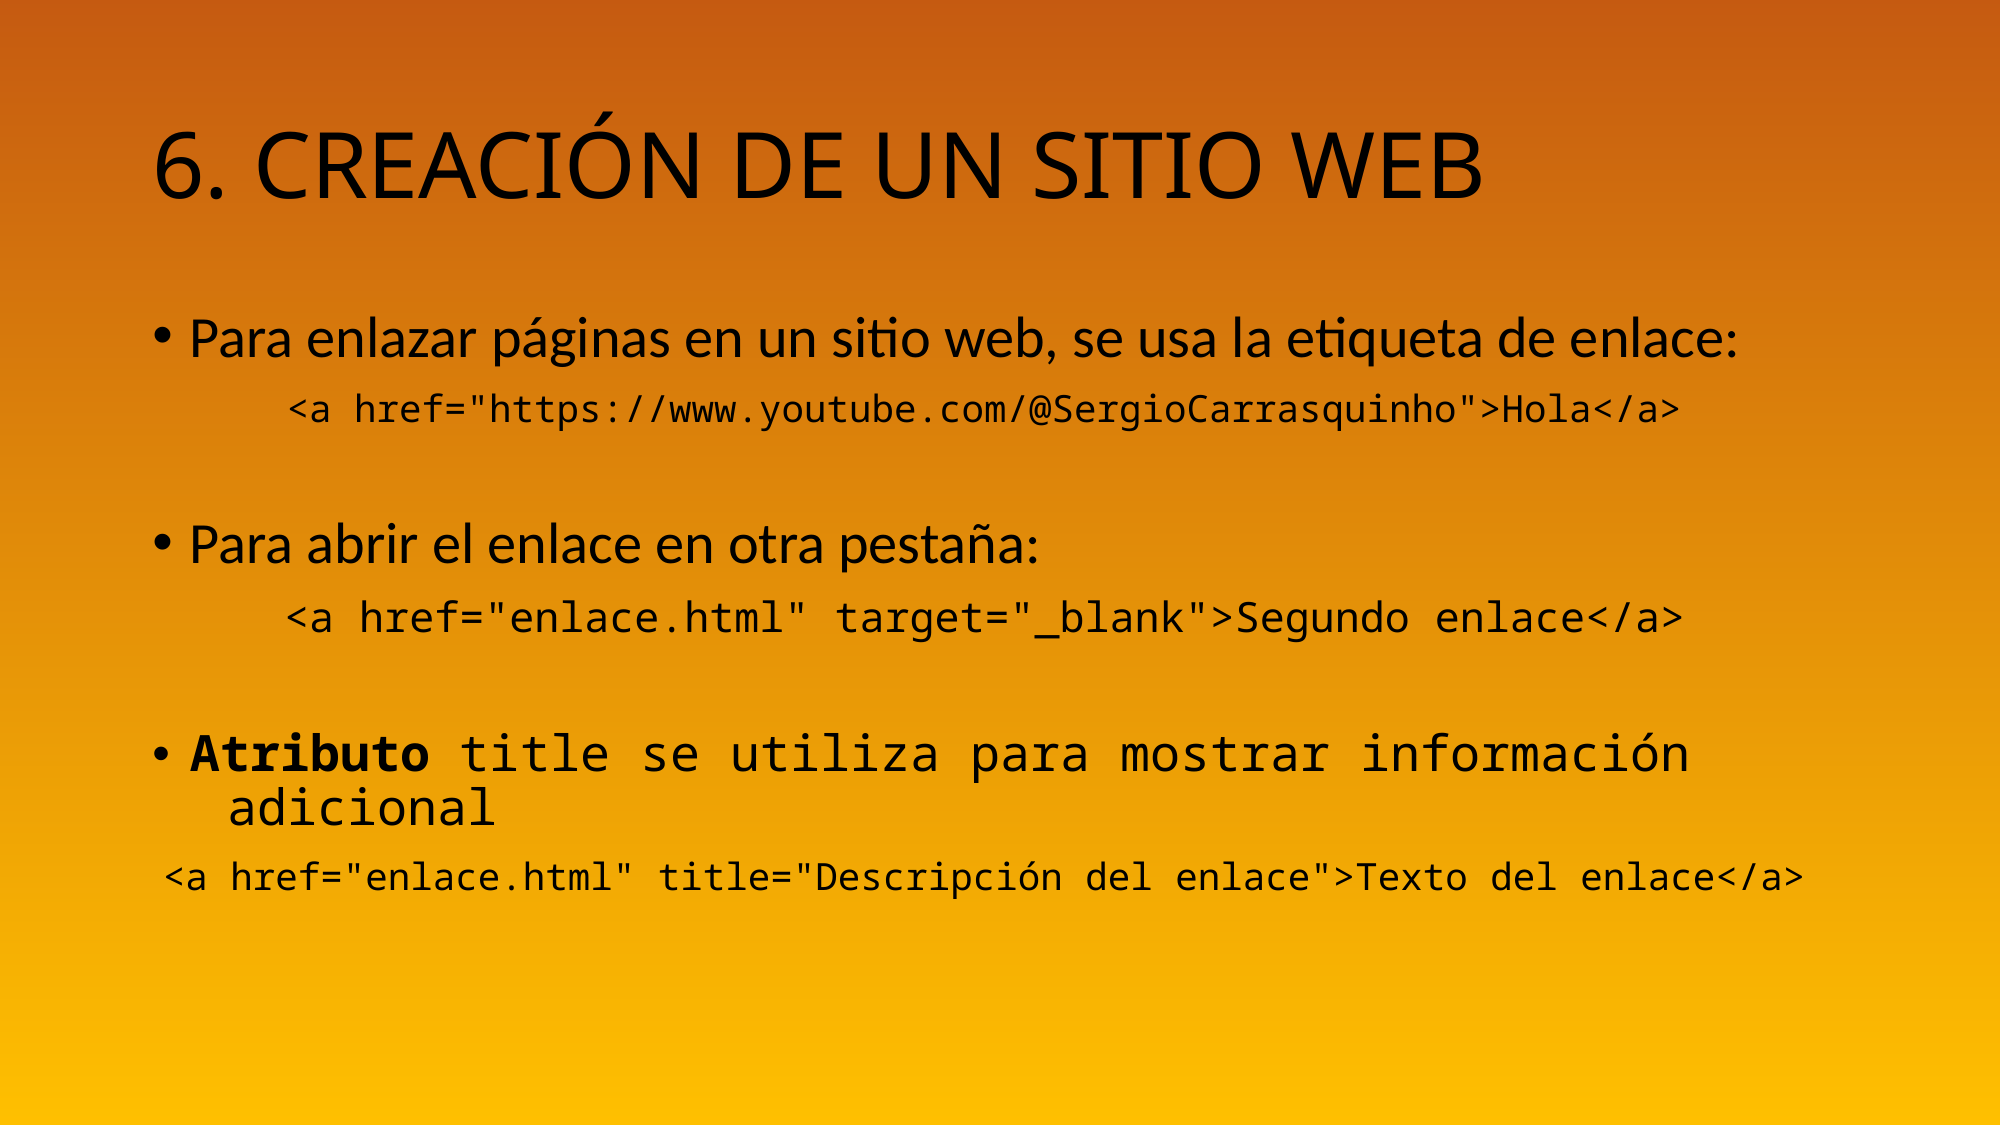

# 6. CREACIÓN DE UN SITIO WEB
Para enlazar páginas en un sitio web, se usa la etiqueta de enlace:
<a href="https://www.youtube.com/@SergioCarrasquinho">Hola</a>
Para abrir el enlace en otra pestaña:
<a href="enlace.html" target="_blank">Segundo enlace</a>
Atributo title se utiliza para mostrar información adicional
<a href="enlace.html" title="Descripción del enlace">Texto del enlace</a>